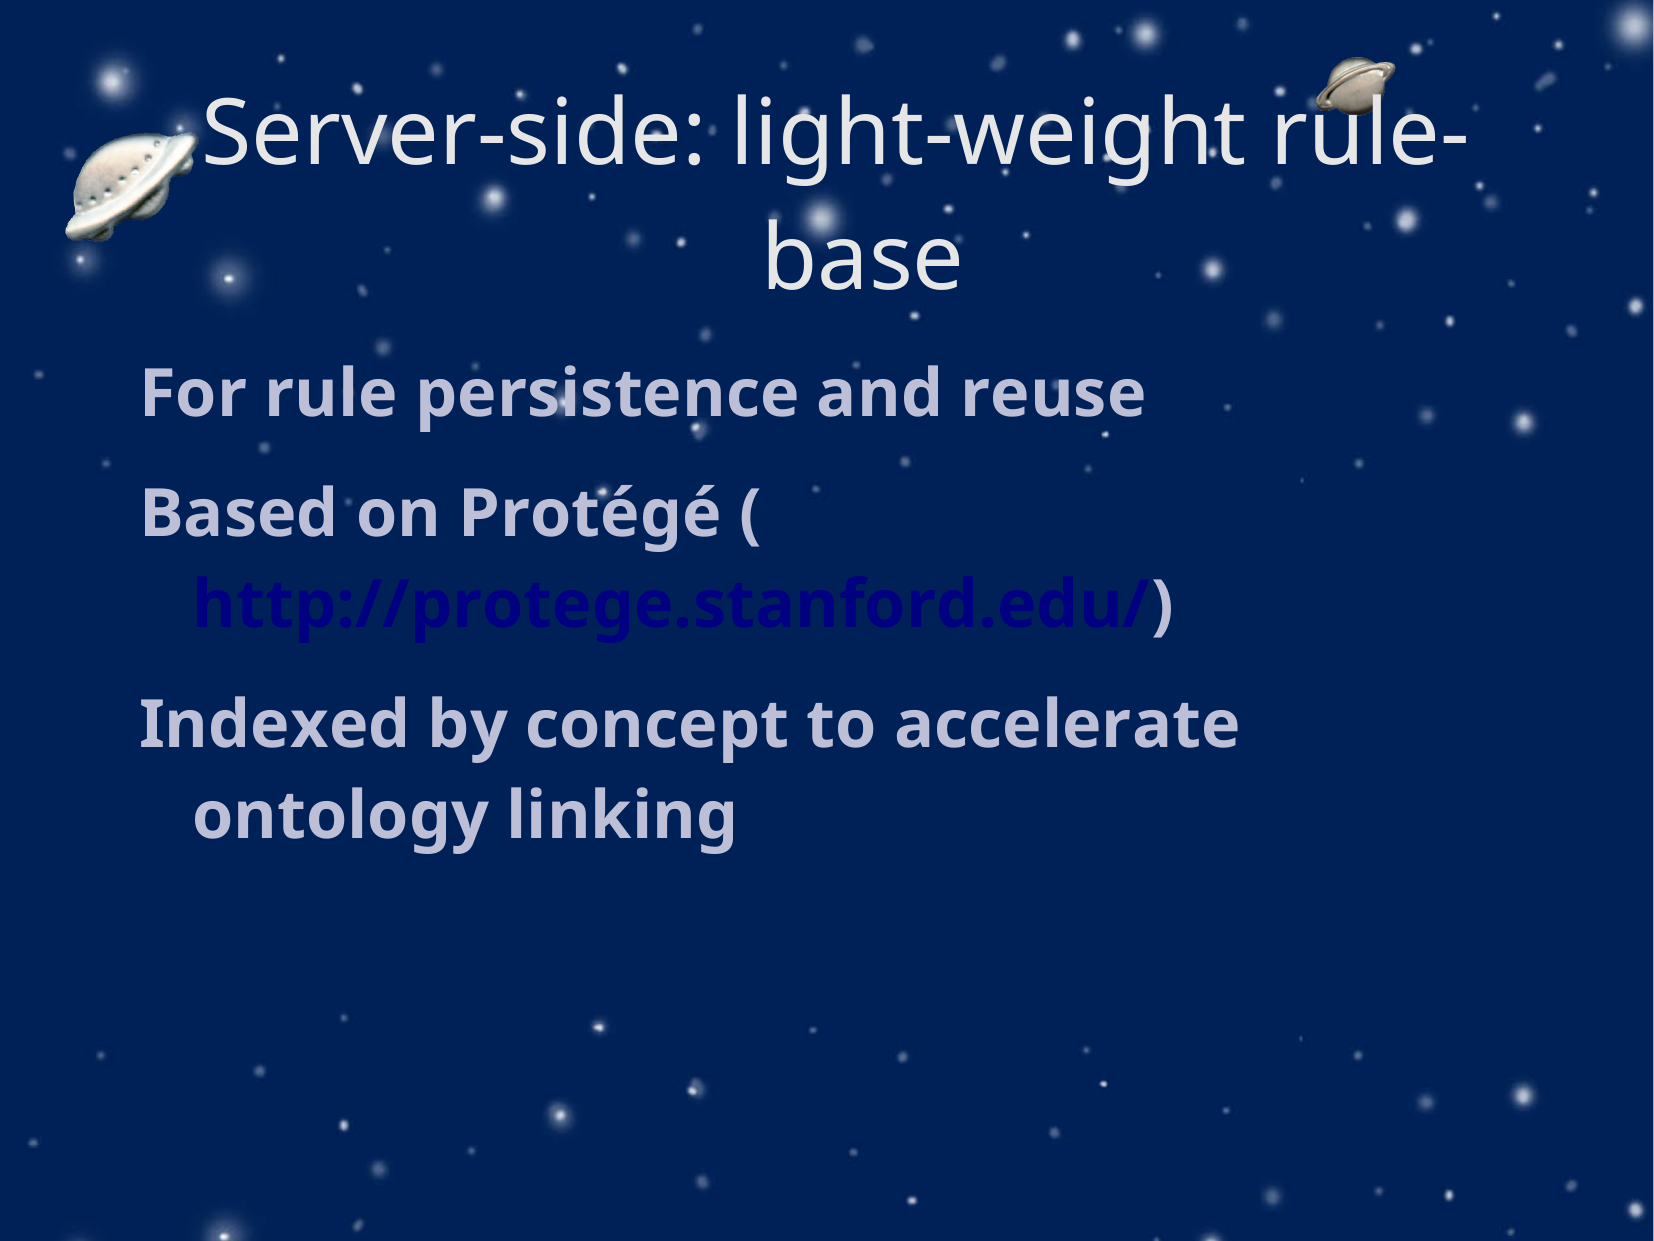

Server-side: light-weight rule-base
# For rule persistence and reuse
Based on Protégé (http://protege.stanford.edu/)
Indexed by concept to accelerate ontology linking